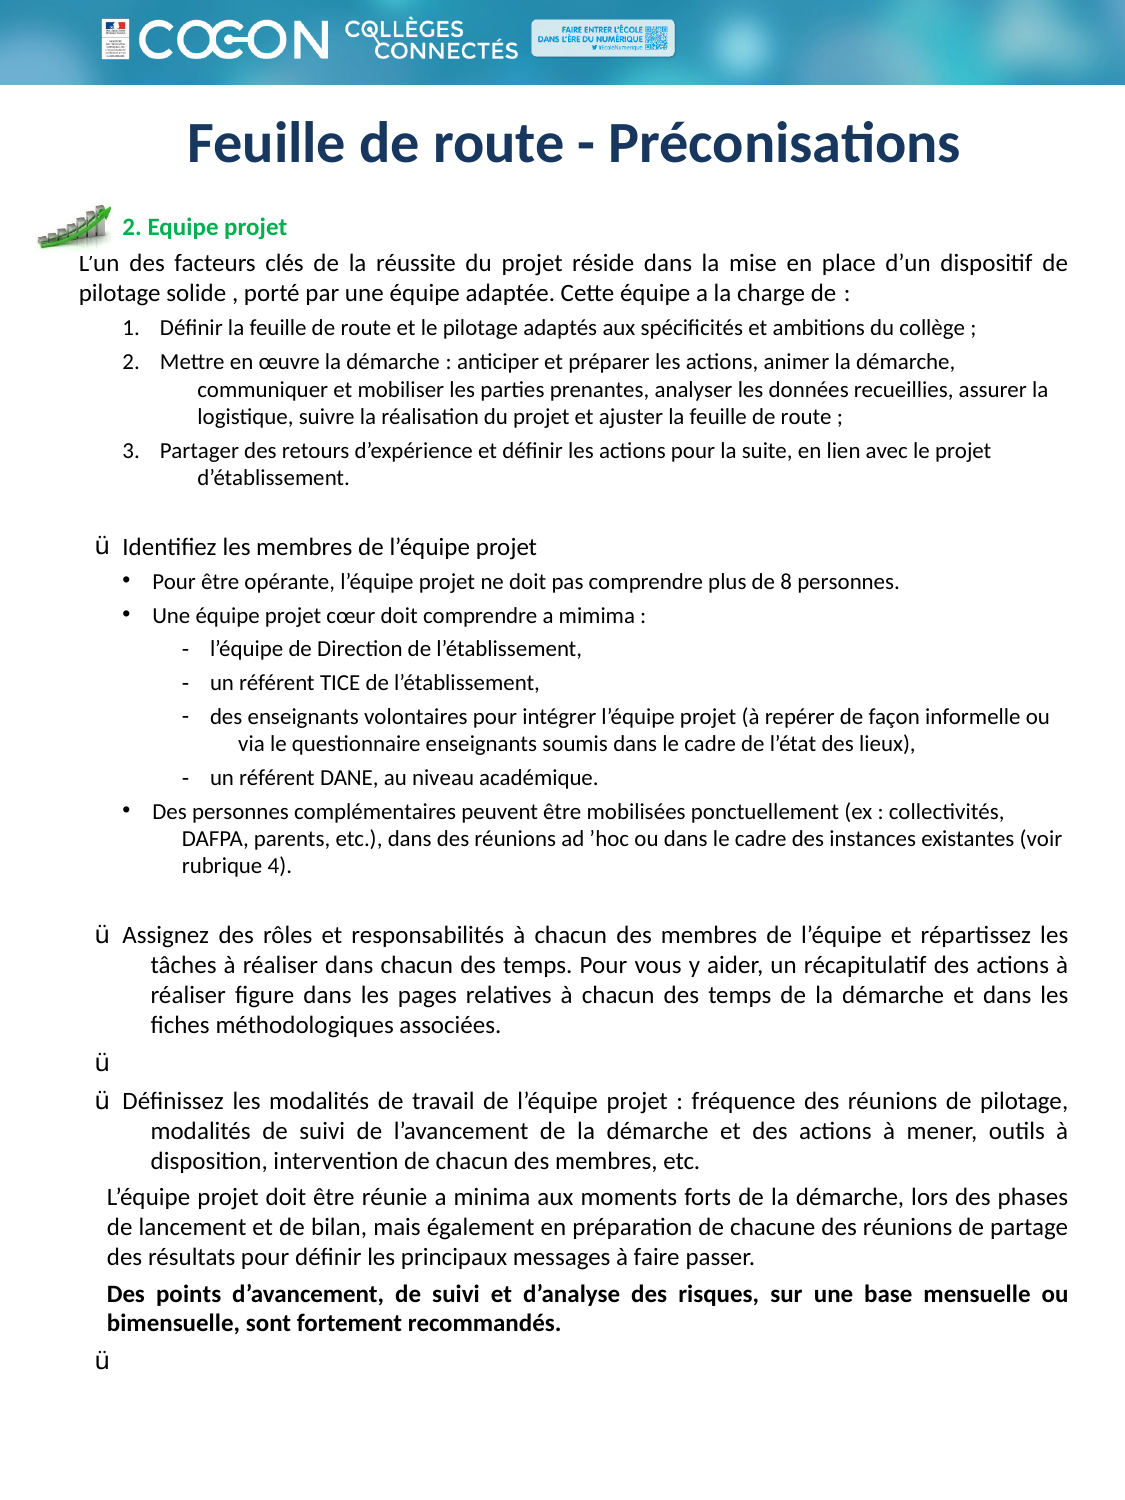

# Feuille de route - Préconisations
2. Equipe projet
L’un des facteurs clés de la réussite du projet réside dans la mise en place d’un dispositif de pilotage solide , porté par une équipe adaptée. Cette équipe a la charge de :
Définir la feuille de route et le pilotage adaptés aux spécificités et ambitions du collège ;
Mettre en œuvre la démarche : anticiper et préparer les actions, animer la démarche, communiquer et mobiliser les parties prenantes, analyser les données recueillies, assurer la logistique, suivre la réalisation du projet et ajuster la feuille de route ;
Partager des retours d’expérience et définir les actions pour la suite, en lien avec le projet d’établissement.
Identifiez les membres de l’équipe projet
Pour être opérante, l’équipe projet ne doit pas comprendre plus de 8 personnes.
Une équipe projet cœur doit comprendre a mimima :
l’équipe de Direction de l’établissement,
un référent TICE de l’établissement,
des enseignants volontaires pour intégrer l’équipe projet (à repérer de façon informelle ou via le questionnaire enseignants soumis dans le cadre de l’état des lieux),
un référent DANE, au niveau académique.
Des personnes complémentaires peuvent être mobilisées ponctuellement (ex : collectivités, DAFPA, parents, etc.), dans des réunions ad ’hoc ou dans le cadre des instances existantes (voir rubrique 4).
Assignez des rôles et responsabilités à chacun des membres de l’équipe et répartissez les tâches à réaliser dans chacun des temps. Pour vous y aider, un récapitulatif des actions à réaliser figure dans les pages relatives à chacun des temps de la démarche et dans les fiches méthodologiques associées.
Définissez les modalités de travail de l’équipe projet : fréquence des réunions de pilotage, modalités de suivi de l’avancement de la démarche et des actions à mener, outils à disposition, intervention de chacun des membres, etc.
L’équipe projet doit être réunie a minima aux moments forts de la démarche, lors des phases de lancement et de bilan, mais également en préparation de chacune des réunions de partage des résultats pour définir les principaux messages à faire passer.
Des points d’avancement, de suivi et d’analyse des risques, sur une base mensuelle ou bimensuelle, sont fortement recommandés.